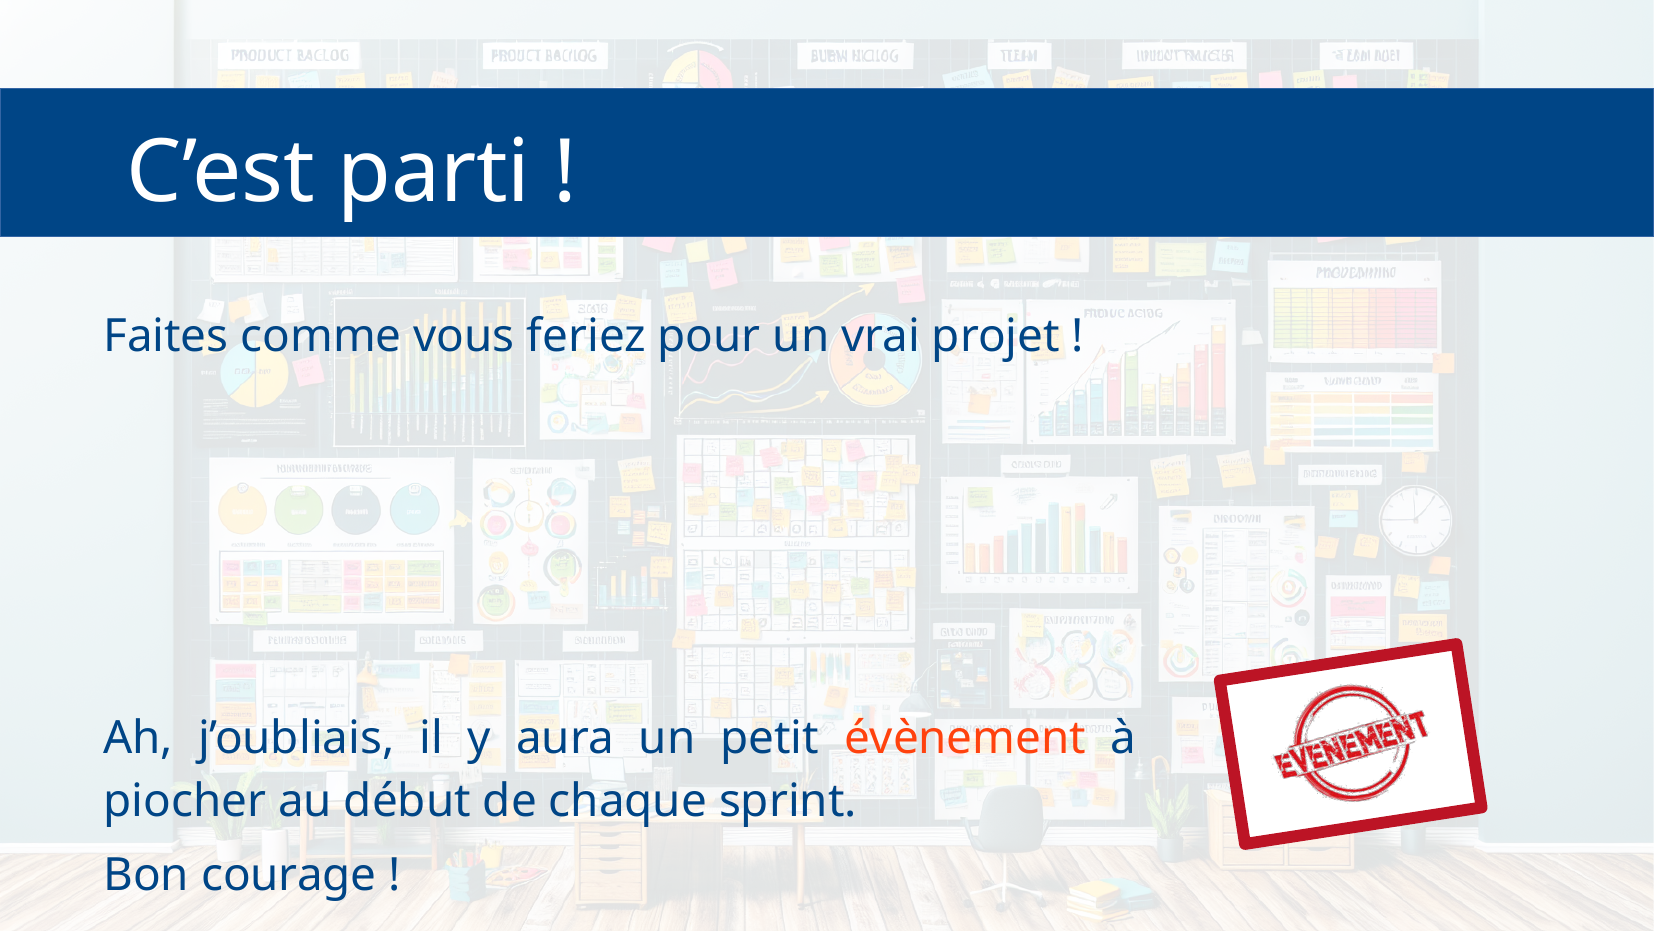

C’est parti !
Faites comme vous feriez pour un vrai projet !
Ah, j’oubliais, il y aura un petit évènement à piocher au début de chaque sprint.
Bon courage !